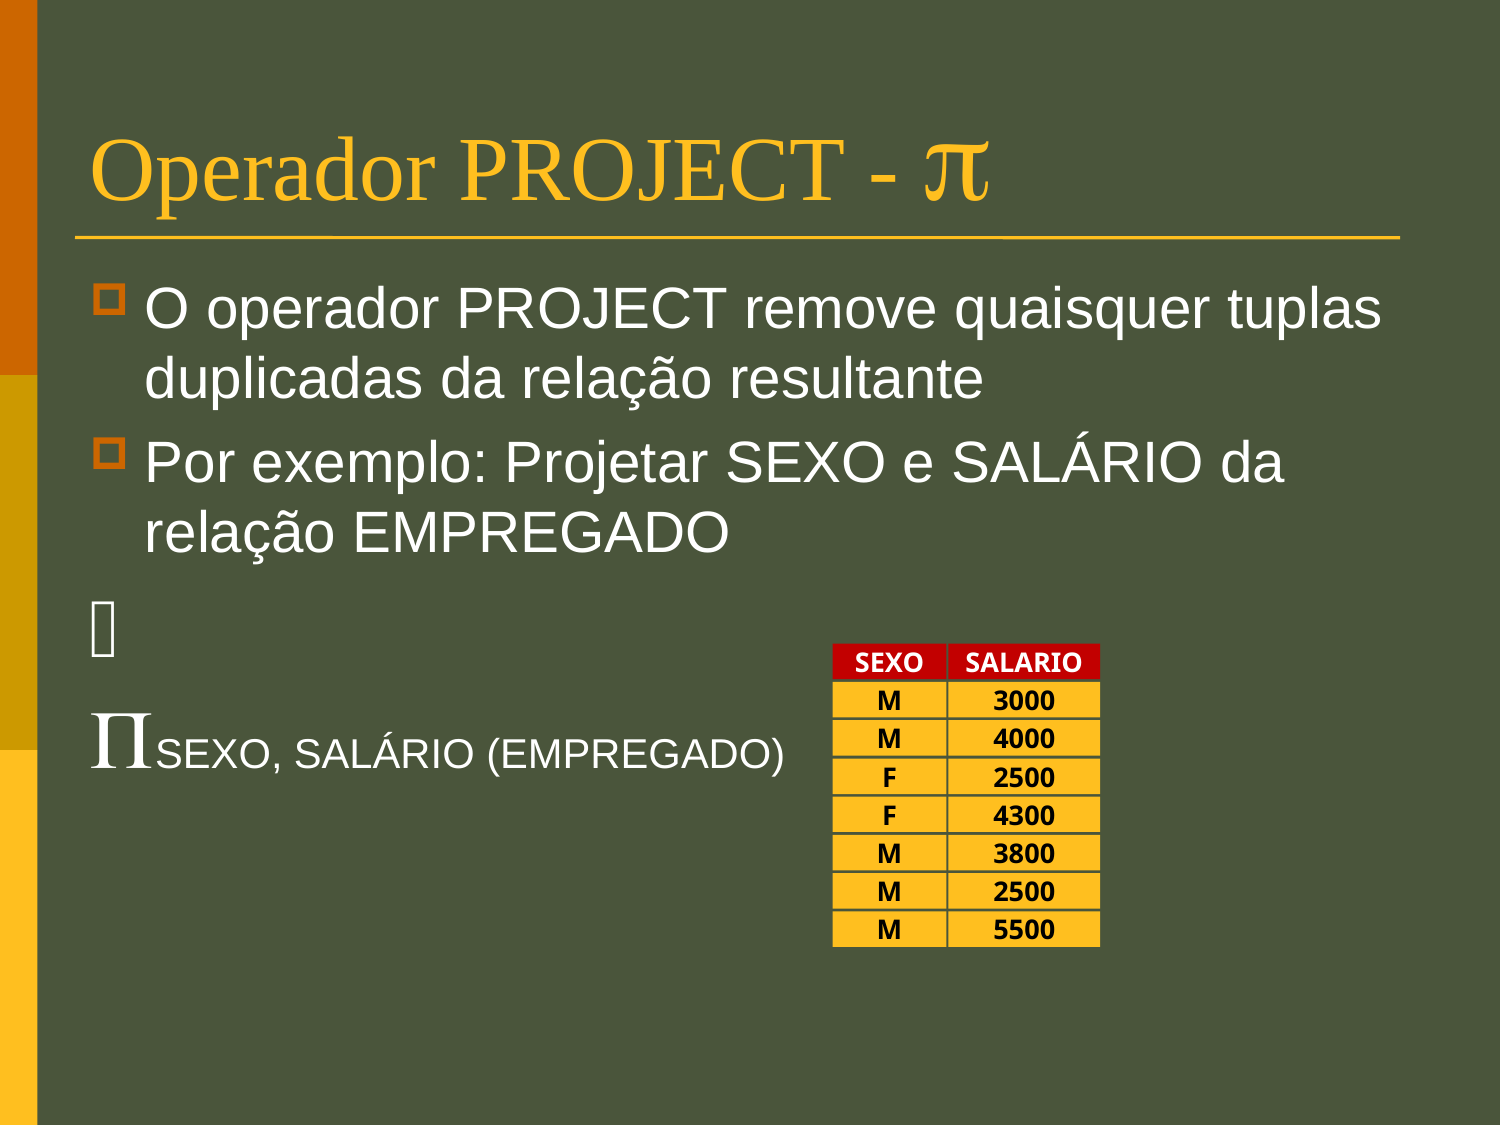

# Operador PROJECT - 
O operador PROJECT remove quaisquer tuplas duplicadas da relação resultante
Por exemplo: Projetar SEXO e SALÁRIO da relação EMPREGADO

PSEXO, SALÁRIO (EMPREGADO)
SEXO
SALARIO
M
3000
M
4000
F
2500
F
4300
M
3800
M
2500
M
5500